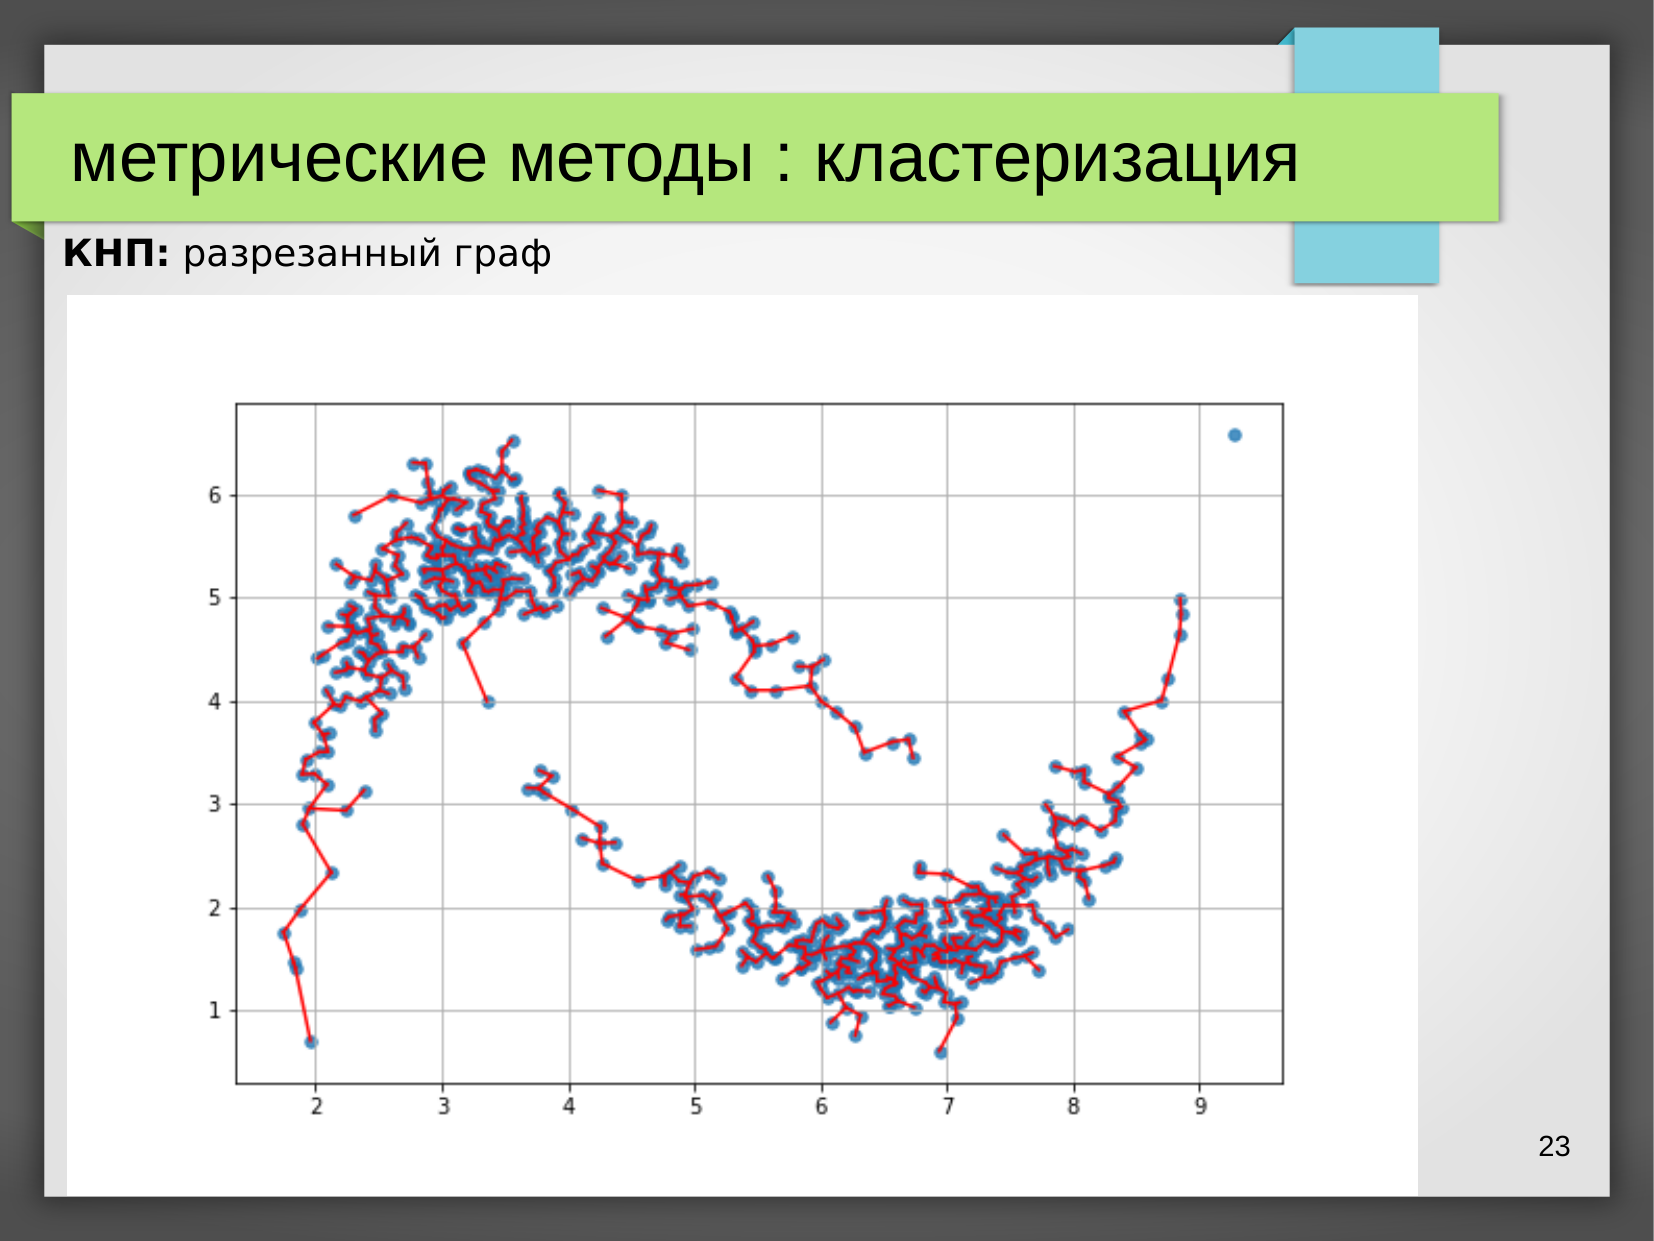

# метрические методы : кластеризация
КНП: разрезанный граф
23